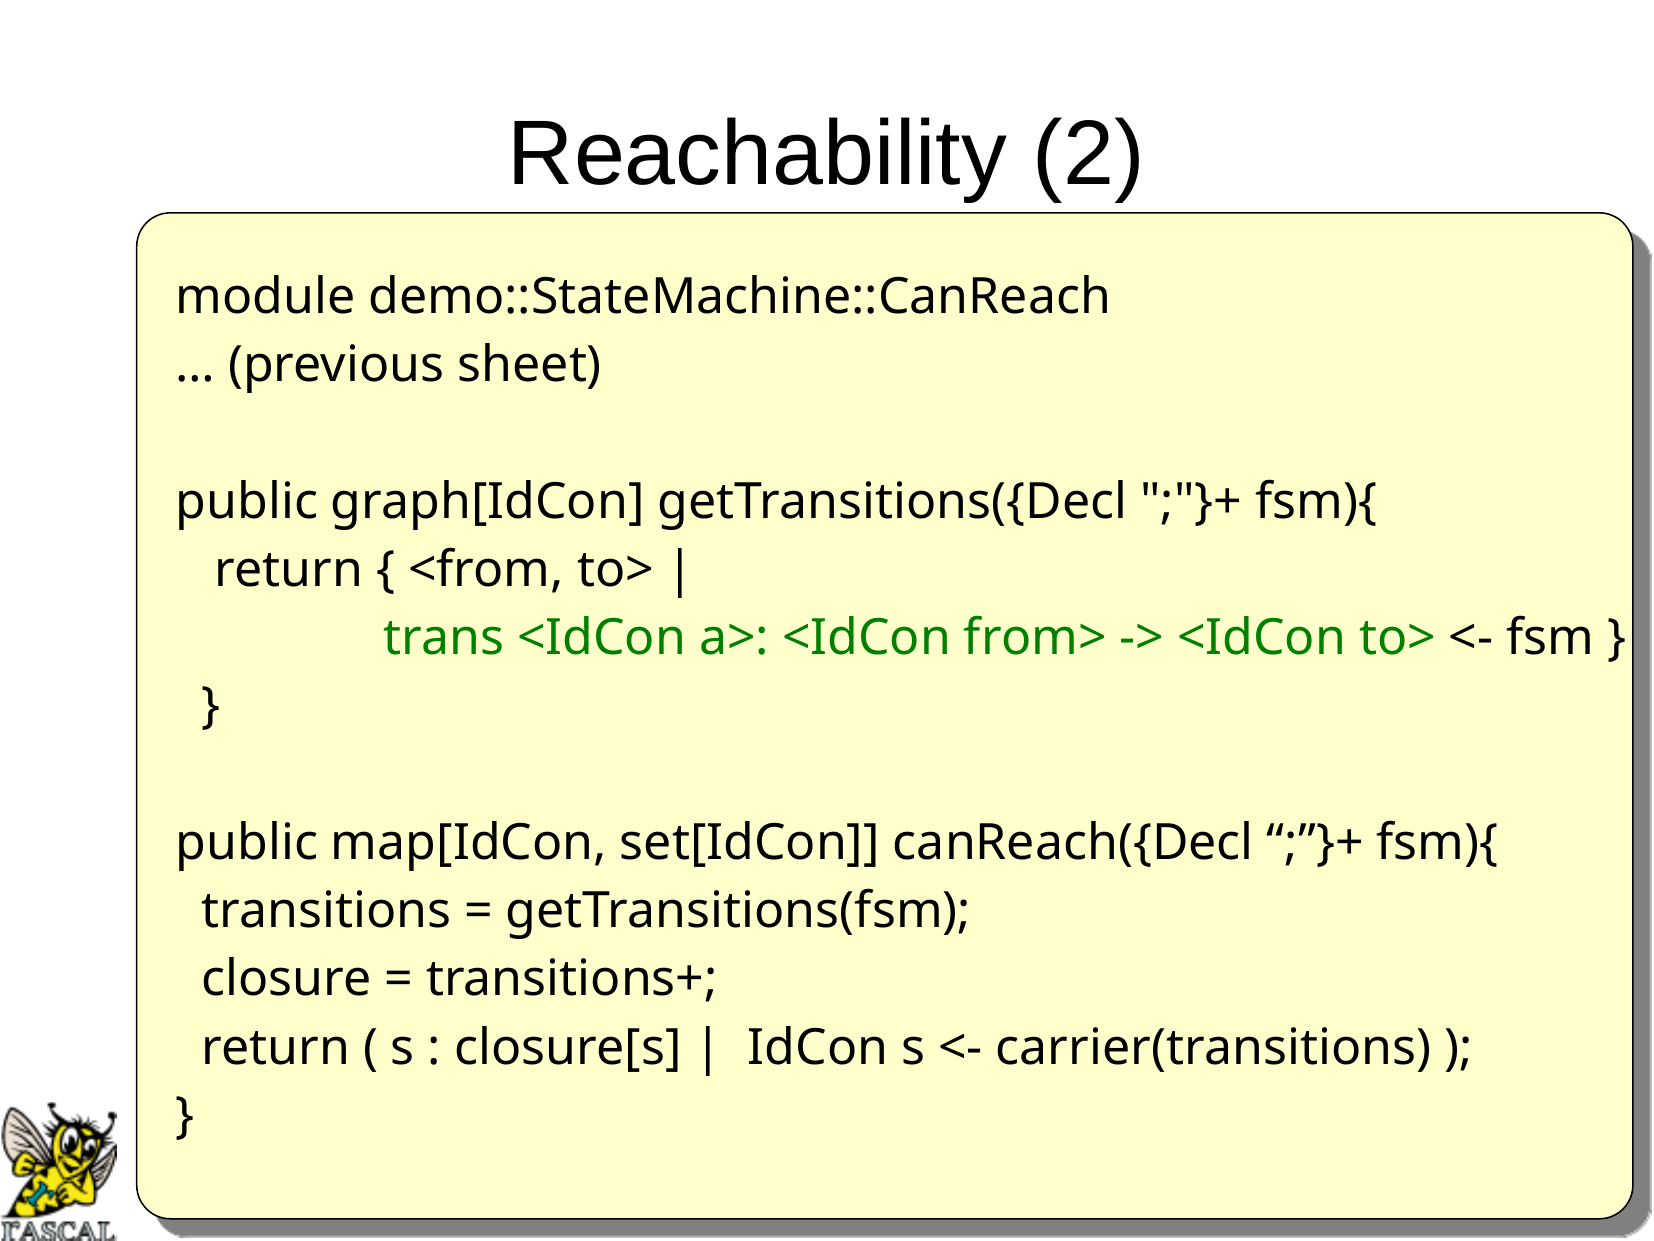

# Reachability (2)
module demo::StateMachine::CanReach
… (previous sheet)
public graph[IdCon] getTransitions({Decl ";"}+ fsm){
 return { <from, to> |
 trans <IdCon a>: <IdCon from> -> <IdCon to> <- fsm }
 }
public map[IdCon, set[IdCon]] canReach({Decl “;”}+ fsm){
 transitions = getTransitions(fsm);
 closure = transitions+;
 return ( s : closure[s] | IdCon s <- carrier(transitions) );
}
131